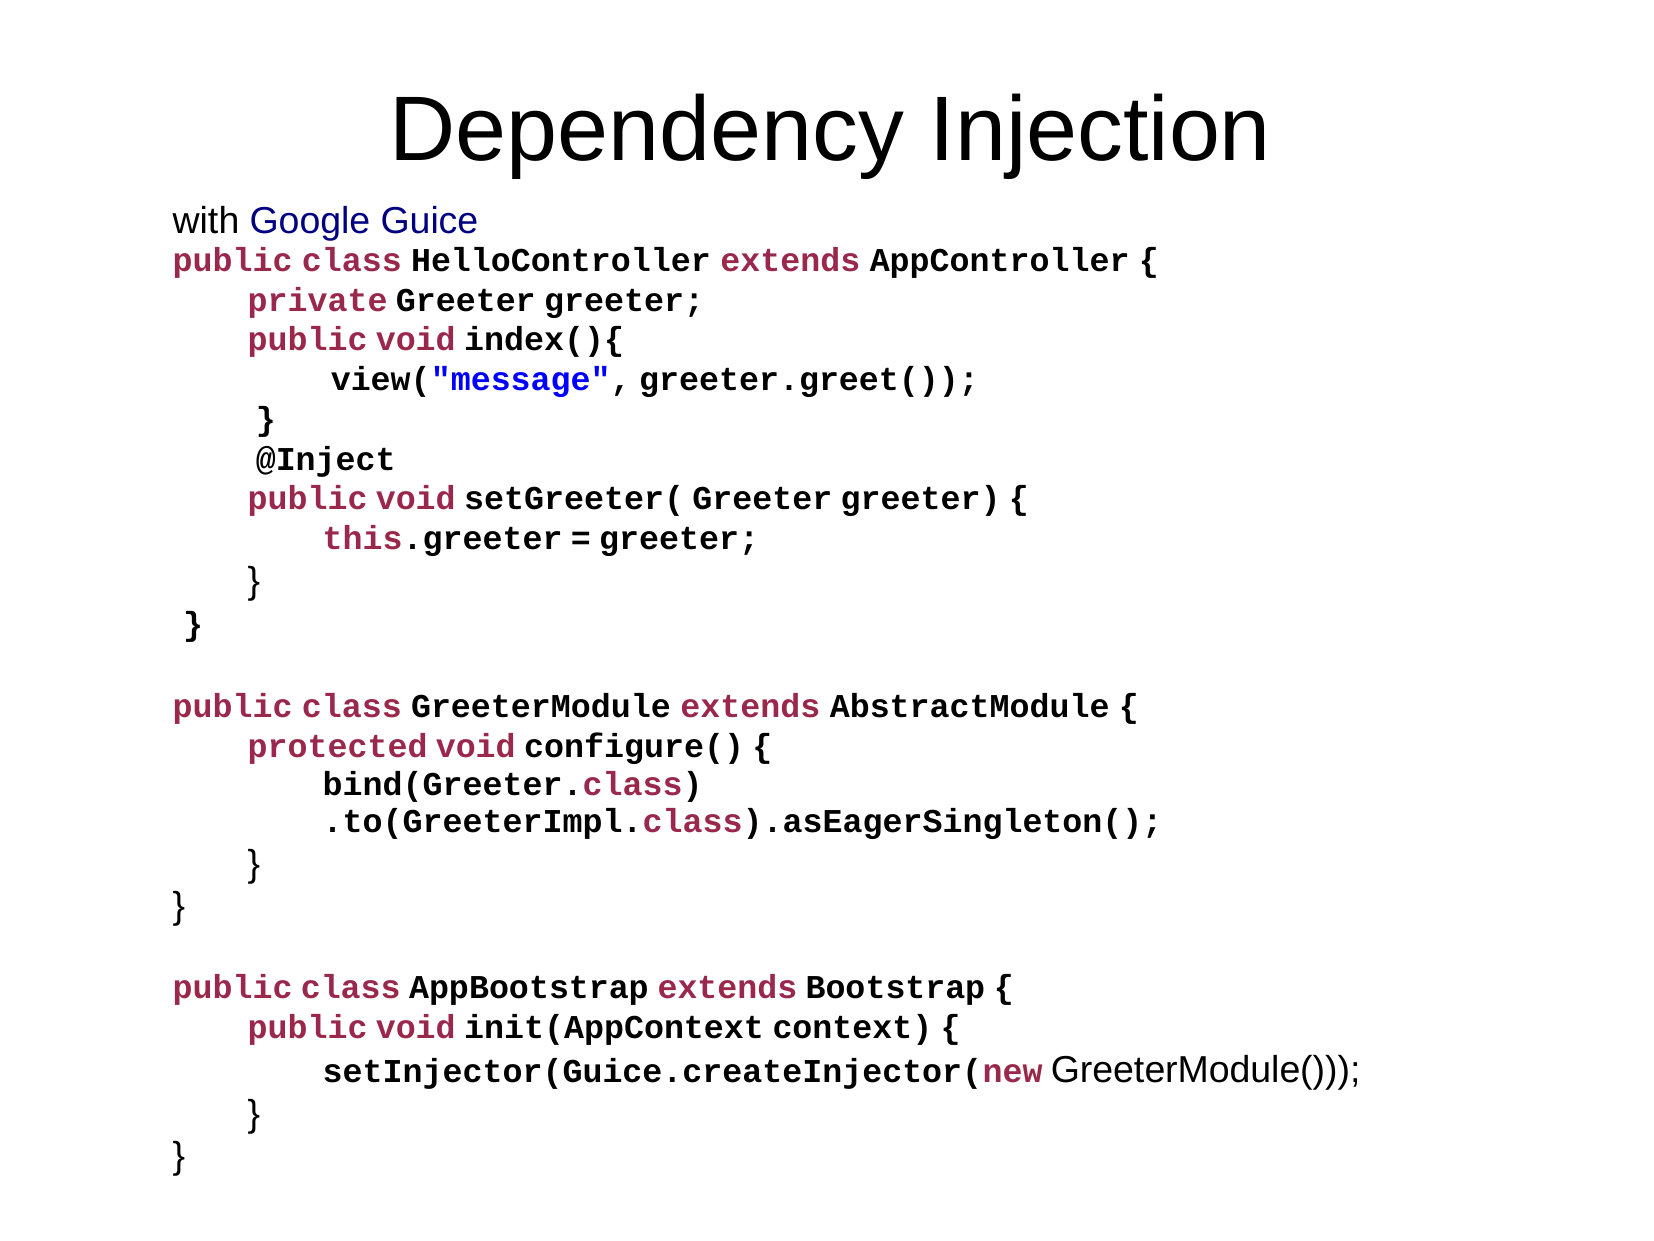

# Dependency Injection
with Google Guice
public class HelloController extends AppController {
	private Greeter greeter;
	public void index(){
		 view("message", greeter.greet());
	 }
	 @Inject
	public void setGreeter( Greeter greeter) {
		this.greeter = greeter;
	}
 }
public class GreeterModule extends AbstractModule {
	protected void configure() {
		bind(Greeter.class)
		.to(GreeterImpl.class).asEagerSingleton();
	}
}
public class AppBootstrap extends Bootstrap {
	public void init(AppContext context) {
		setInjector(Guice.createInjector(new GreeterModule()));
	}
}